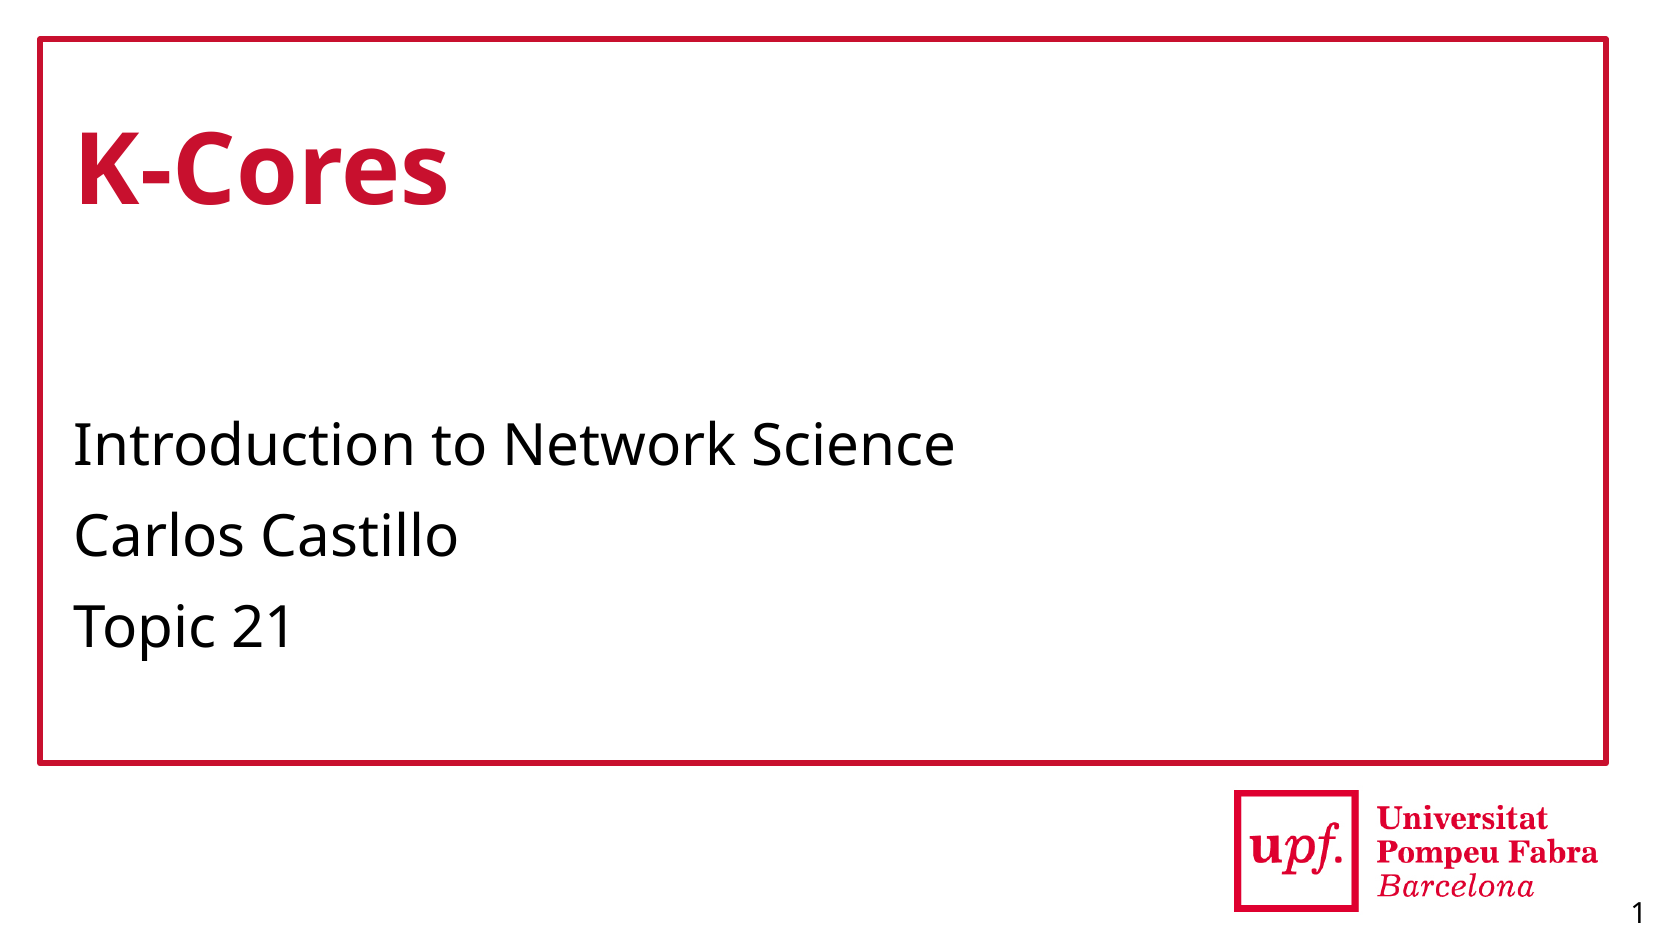

K-Cores
Introduction to Network Science
Carlos Castillo
Topic 21
1